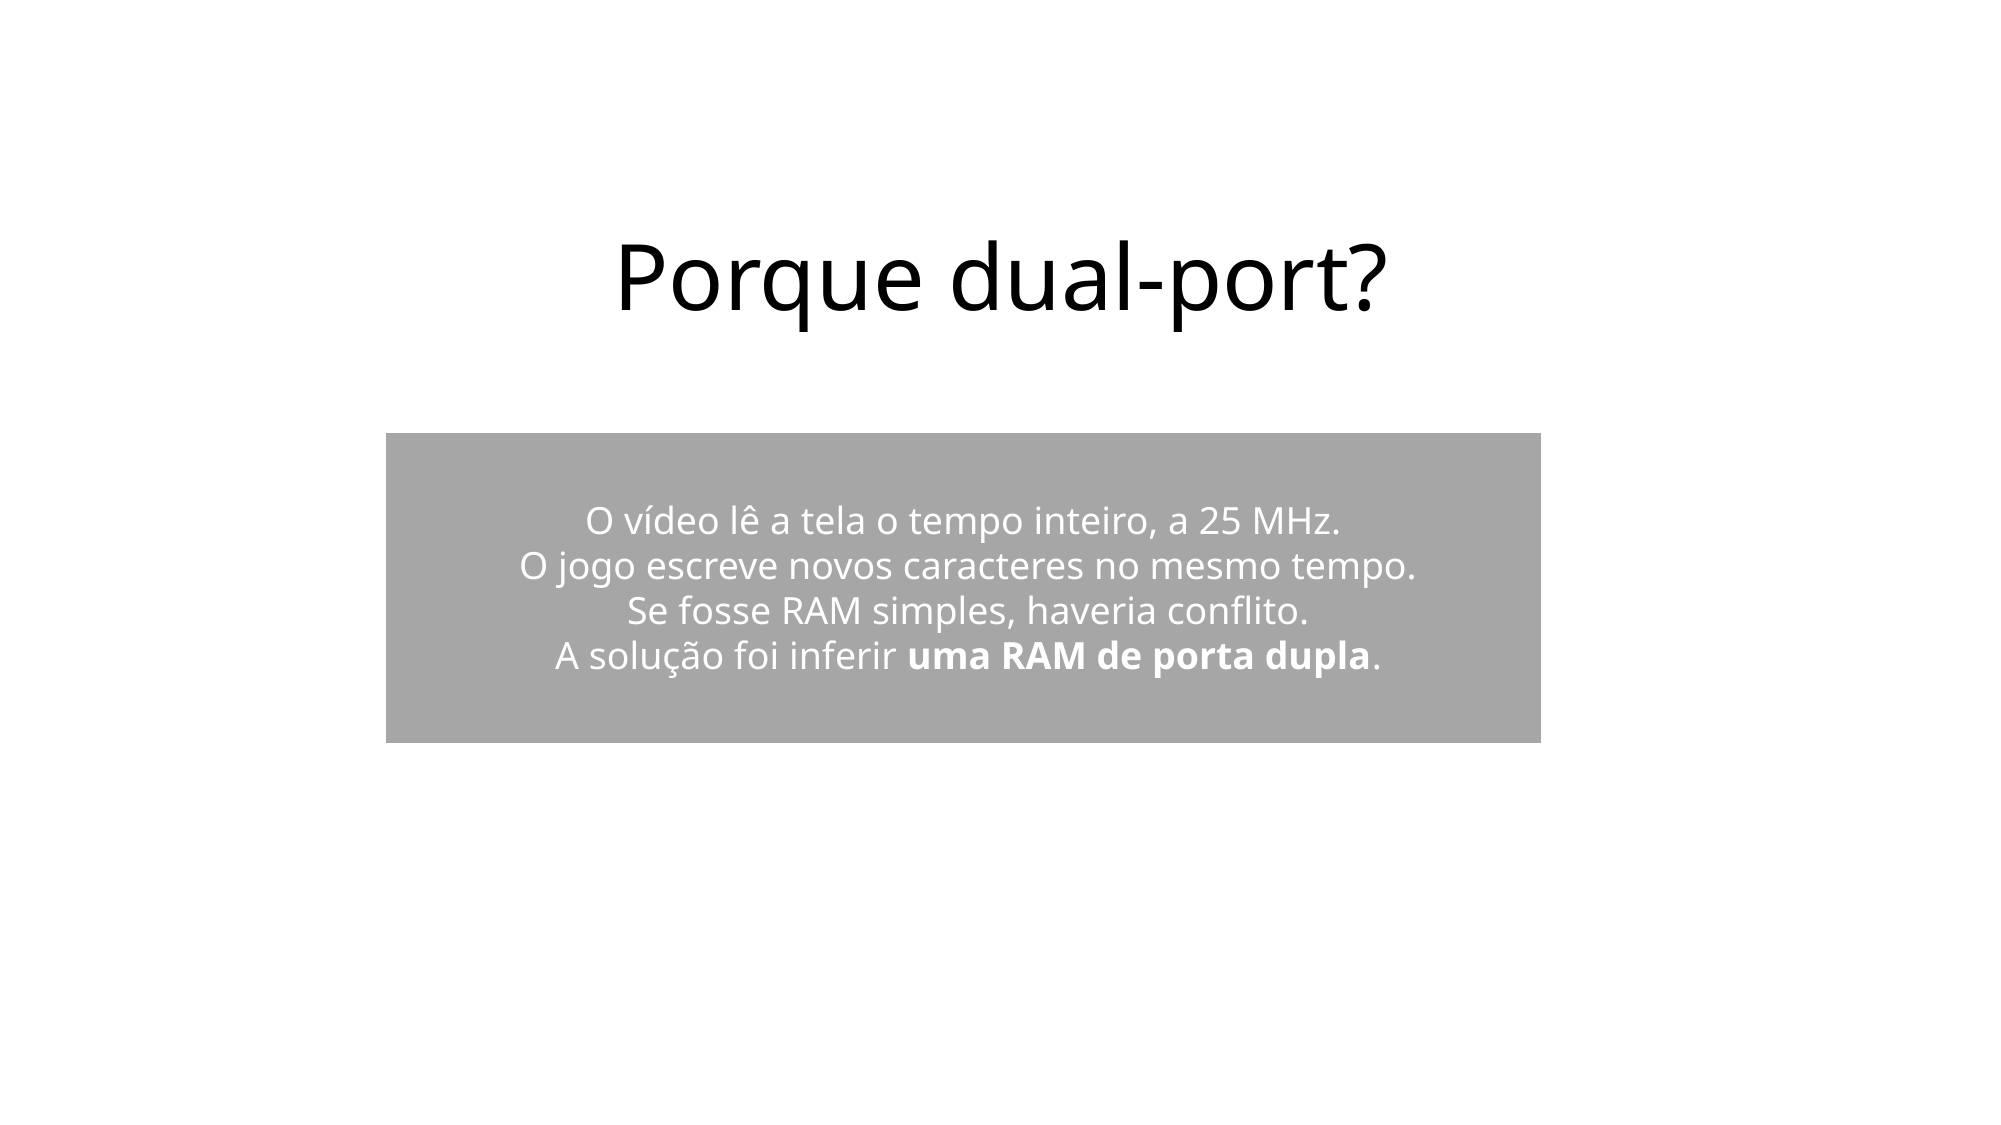

# Porque dual-port?
O vídeo lê a tela o tempo inteiro, a 25 MHz.
 O jogo escreve novos caracteres no mesmo tempo.
 Se fosse RAM simples, haveria conflito.
 A solução foi inferir uma RAM de porta dupla.